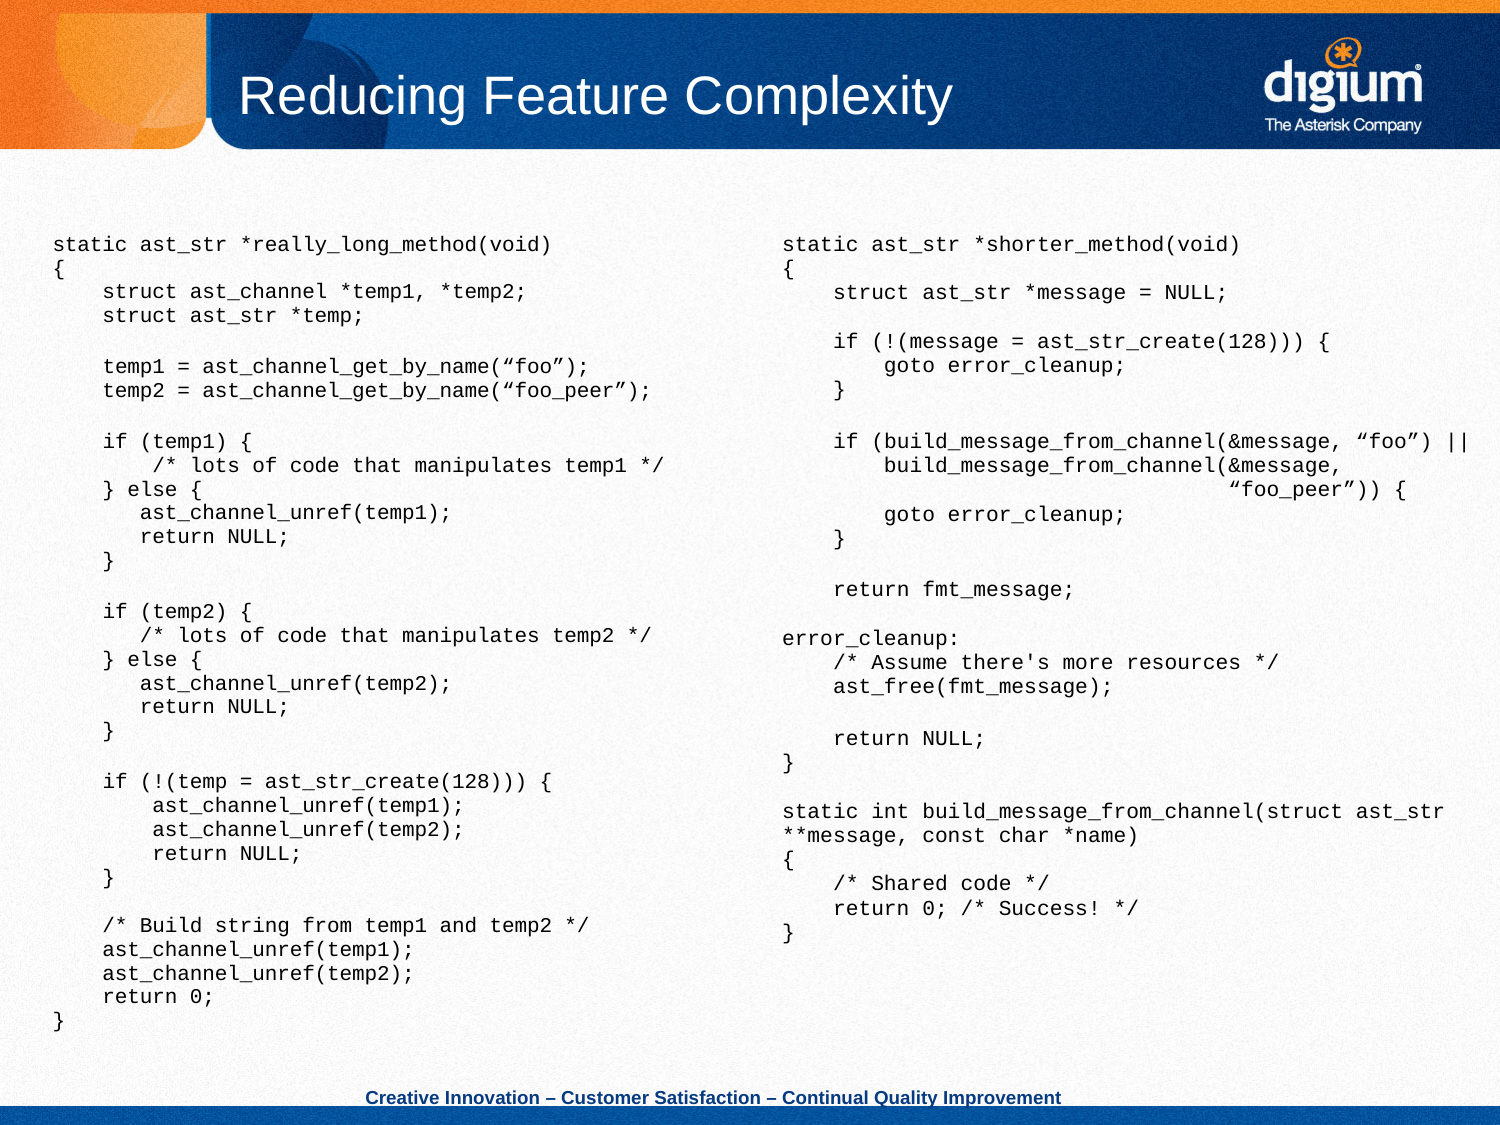

# Reducing Feature Complexity
static ast_str *really_long_method(void)
{
 struct ast_channel *temp1, *temp2;
 struct ast_str *temp;
 temp1 = ast_channel_get_by_name(“foo”);
 temp2 = ast_channel_get_by_name(“foo_peer”);
 if (temp1) {
 /* lots of code that manipulates temp1 */
 } else {
 ast_channel_unref(temp1);
 return NULL;
 }
 if (temp2) {
 /* lots of code that manipulates temp2 */
 } else {
 ast_channel_unref(temp2);
 return NULL;
 }
 if (!(temp = ast_str_create(128))) {
 ast_channel_unref(temp1);
 ast_channel_unref(temp2);
 return NULL;
 }
 /* Build string from temp1 and temp2 */
 ast_channel_unref(temp1);
 ast_channel_unref(temp2);
 return 0;
}
static ast_str *shorter_method(void)
{
 struct ast_str *message = NULL;
 if (!(message = ast_str_create(128))) {
 goto error_cleanup;
 }
 if (build_message_from_channel(&message, “foo”) ||
 build_message_from_channel(&message,
 “foo_peer”)) {
 goto error_cleanup;
 }
 return fmt_message;
error_cleanup:
 /* Assume there's more resources */
 ast_free(fmt_message);
 return NULL;
}
static int build_message_from_channel(struct ast_str **message, const char *name)
{
 /* Shared code */
 return 0; /* Success! */
}